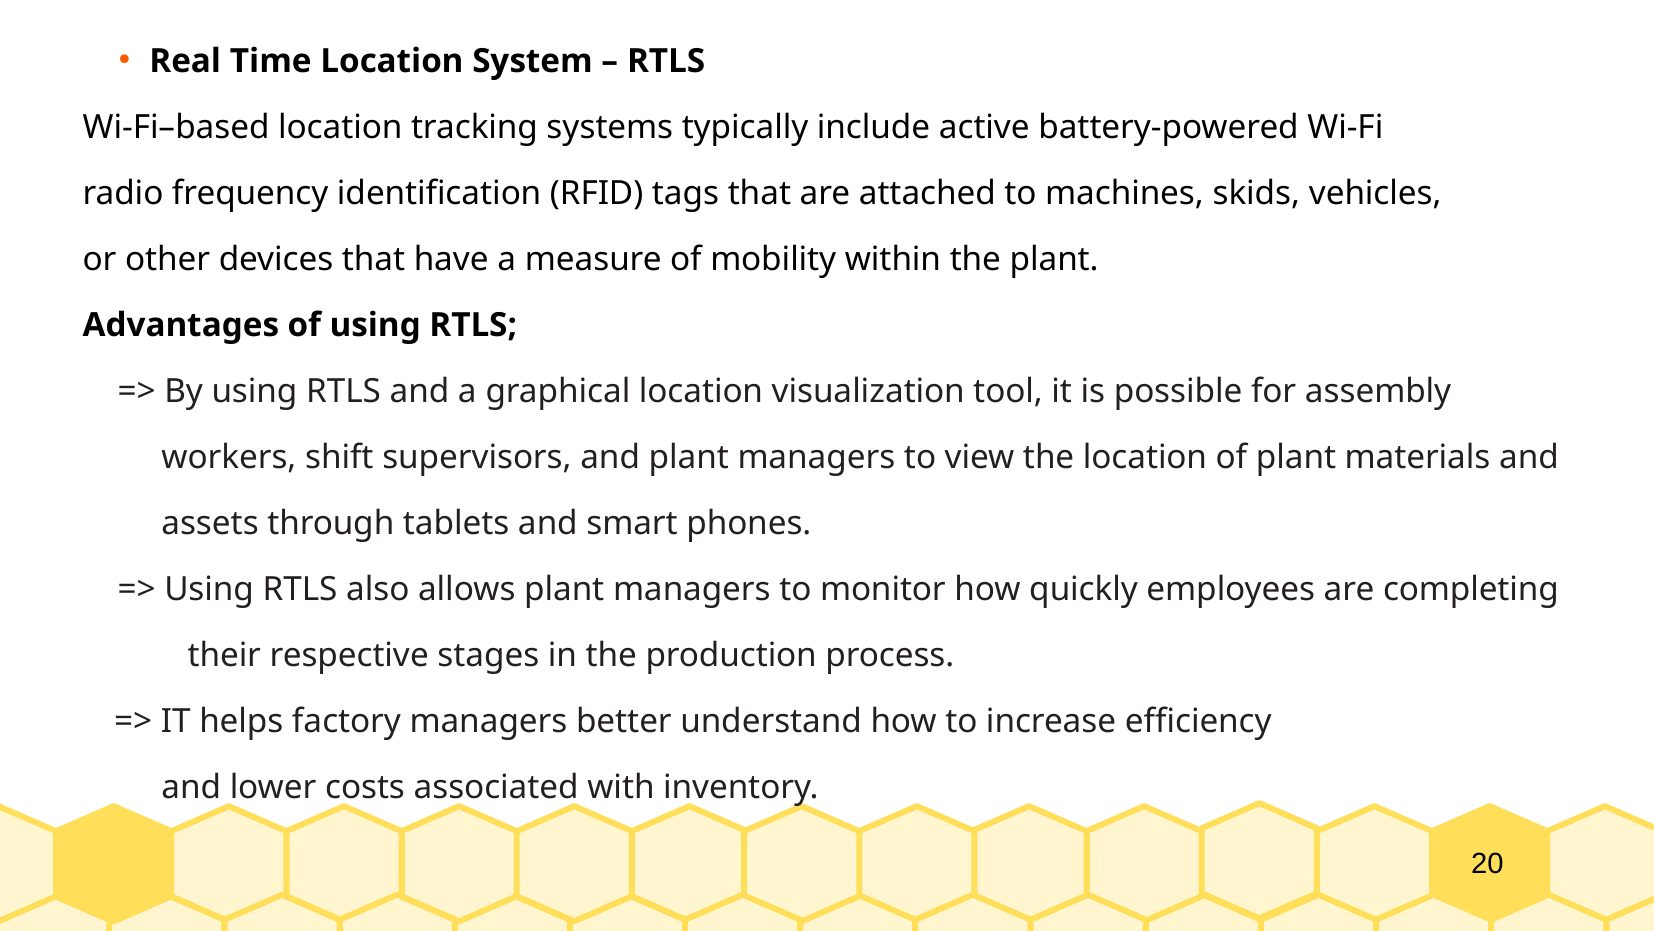

# Real Time Location System – RTLS
Wi-Fi–based location tracking systems typically include active battery-powered Wi-Fi
radio frequency identification (RFID) tags that are attached to machines, skids, vehicles,
or other devices that have a measure of mobility within the plant.
Advantages of using RTLS;
 => By using RTLS and a graphical location visualization tool, it is possible for assembly
 workers, shift supervisors, and plant managers to view the location of plant materials and
 assets through tablets and smart phones.
 => Using RTLS also allows plant managers to monitor how quickly employees are completing
 their respective stages in the production process.
 => IT helps factory managers better understand how to increase efficiency
 and lower costs associated with inventory.